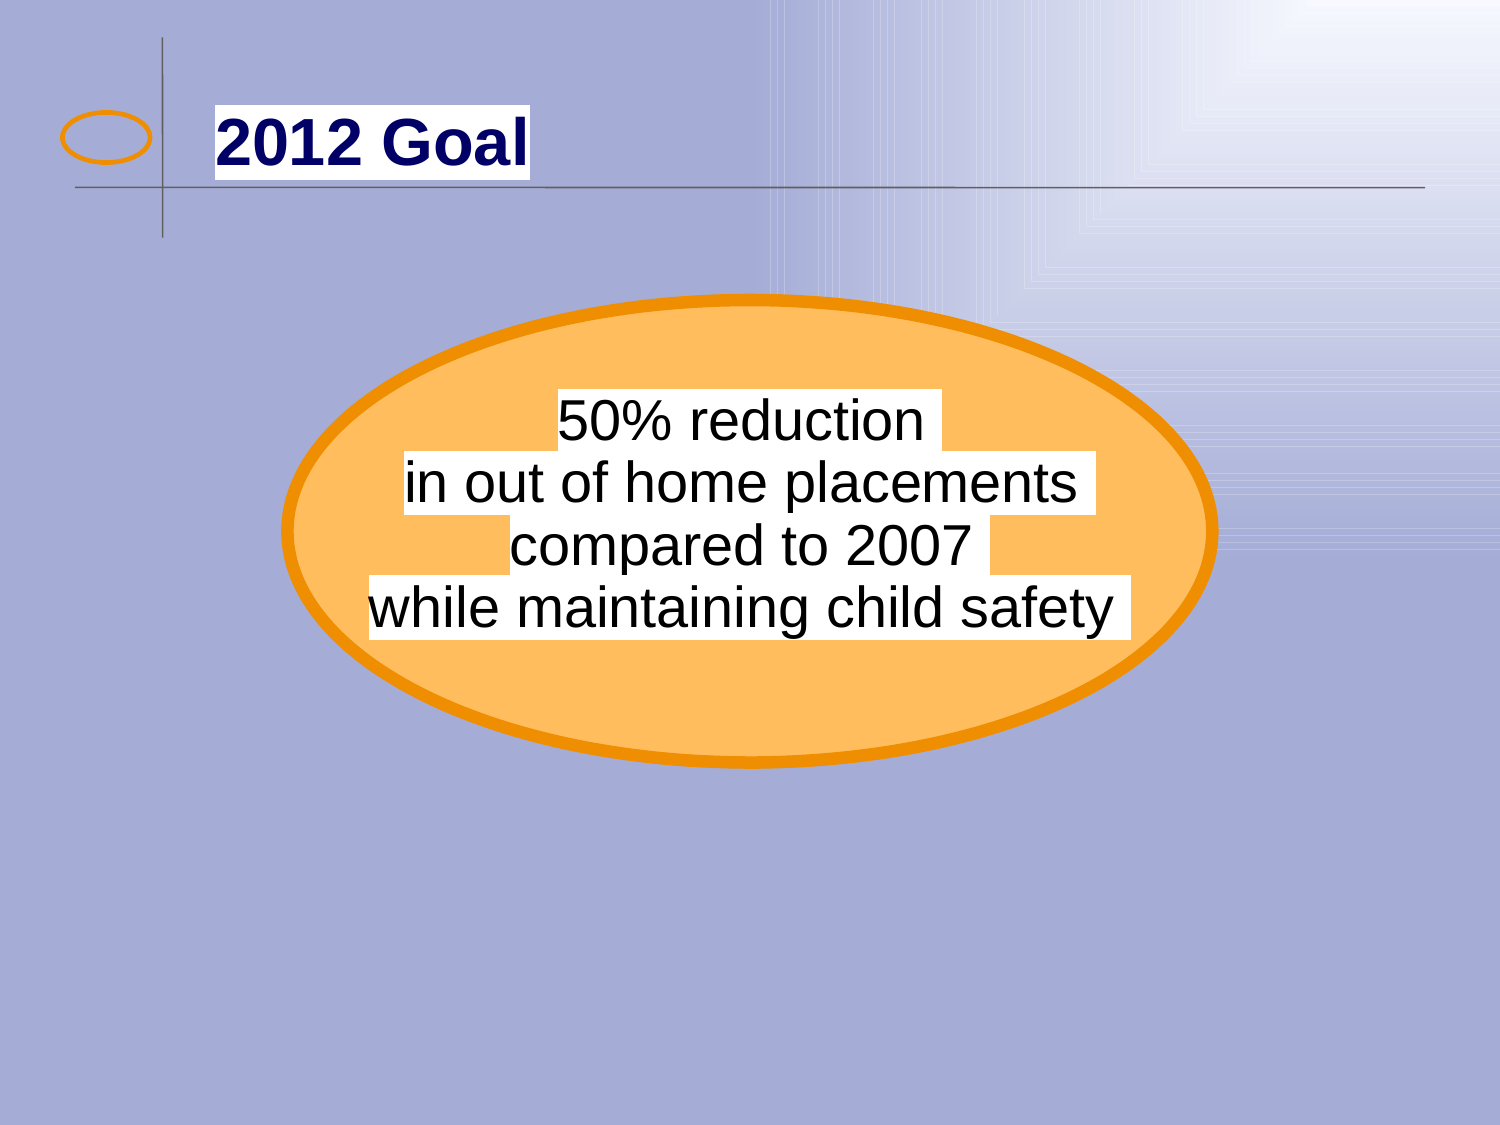

# 2012 Goal
50% reduction
in out of home placements
compared to 2007
while maintaining child safety